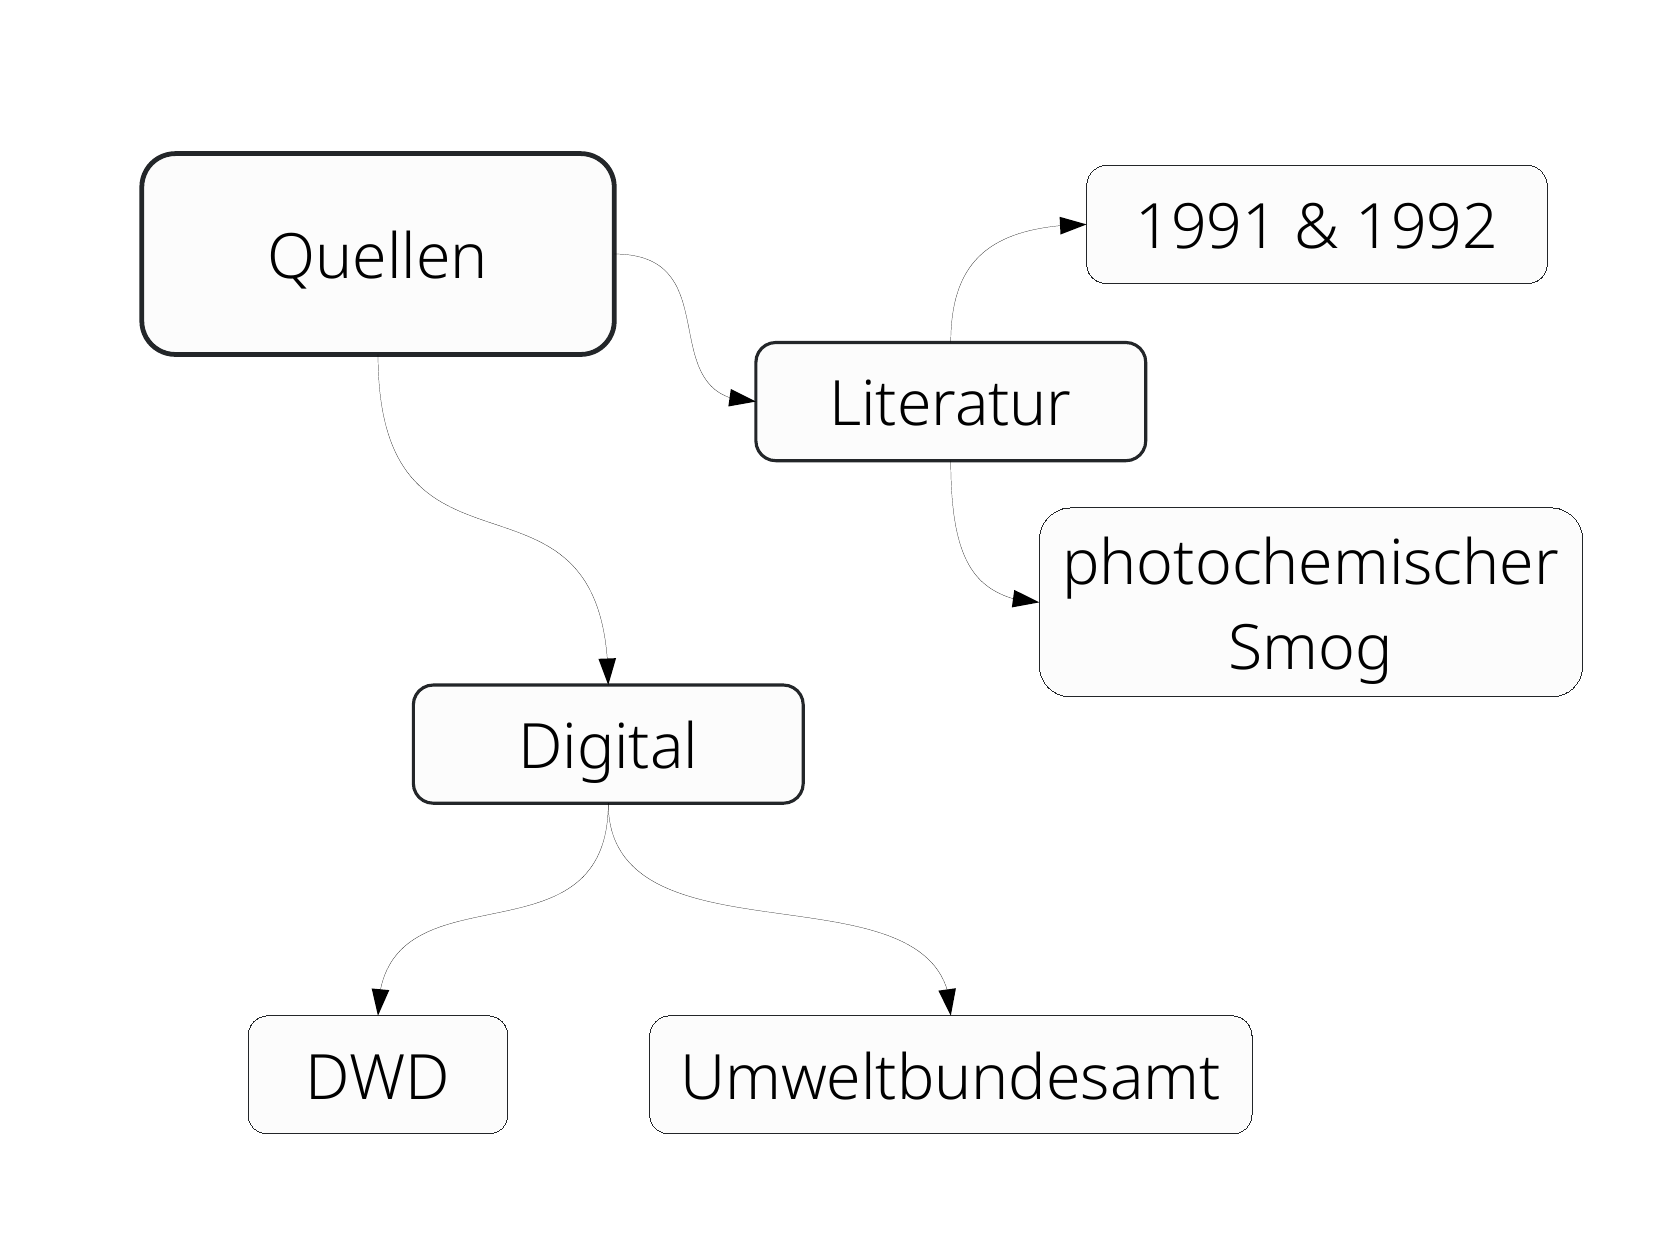

Quellen
1991 & 1992
Literatur
photochemischer
Smog
Digital
DWD
Umweltbundesamt